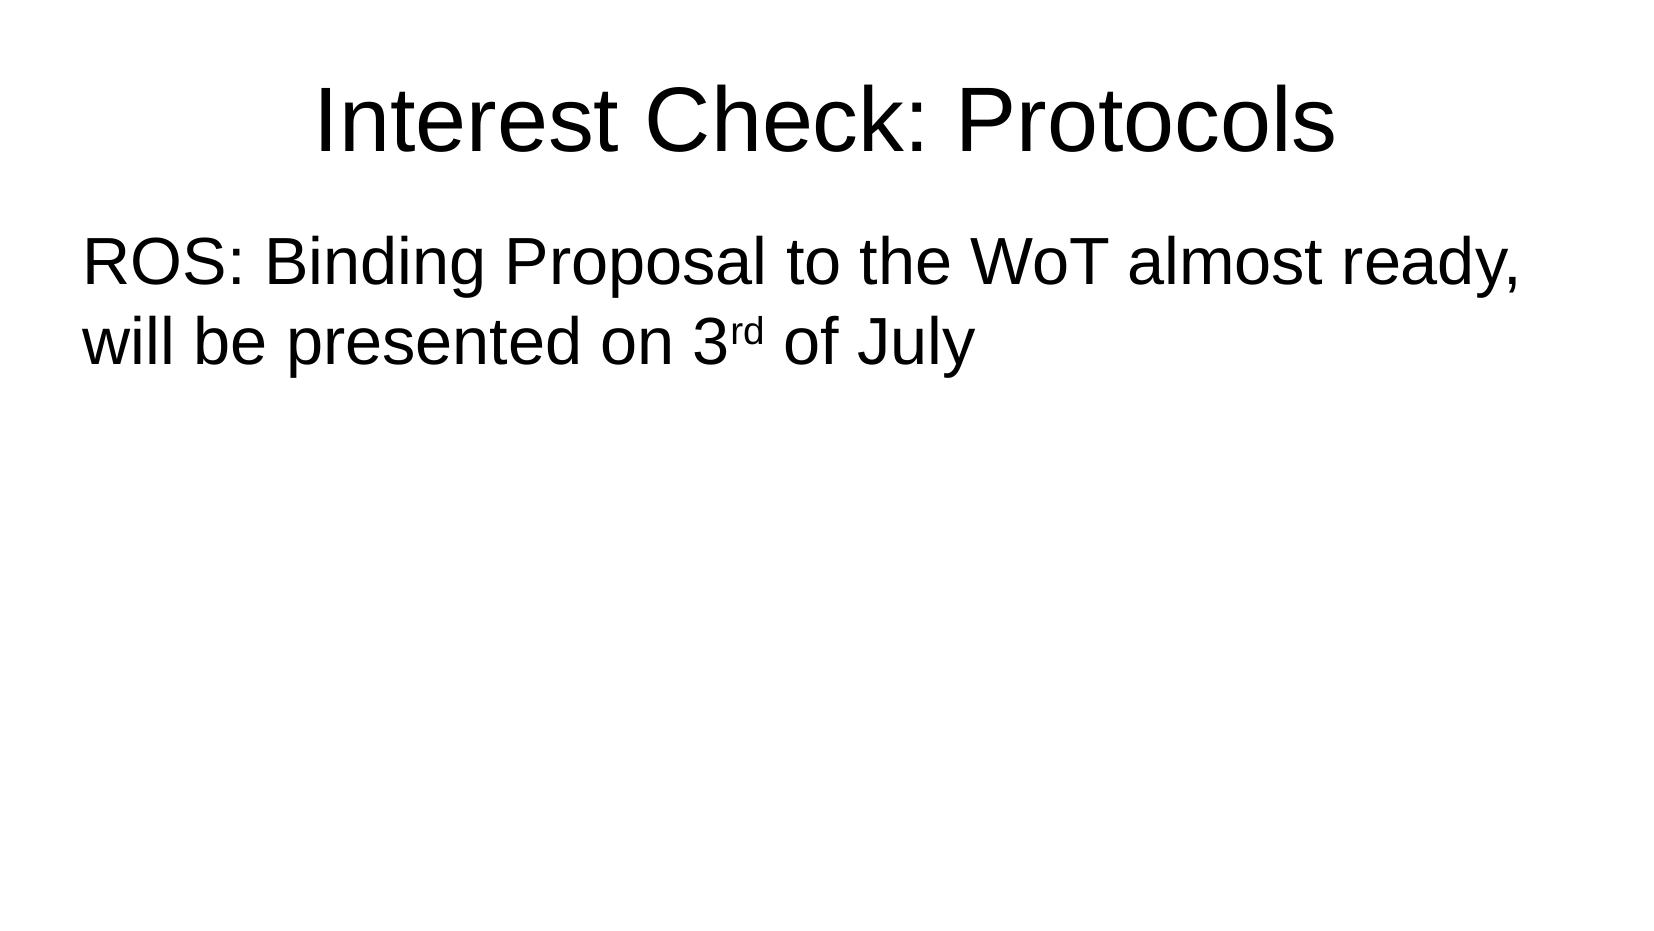

Interest Check: Protocols
ROS: Binding Proposal to the WoT almost ready, will be presented on 3rd of July